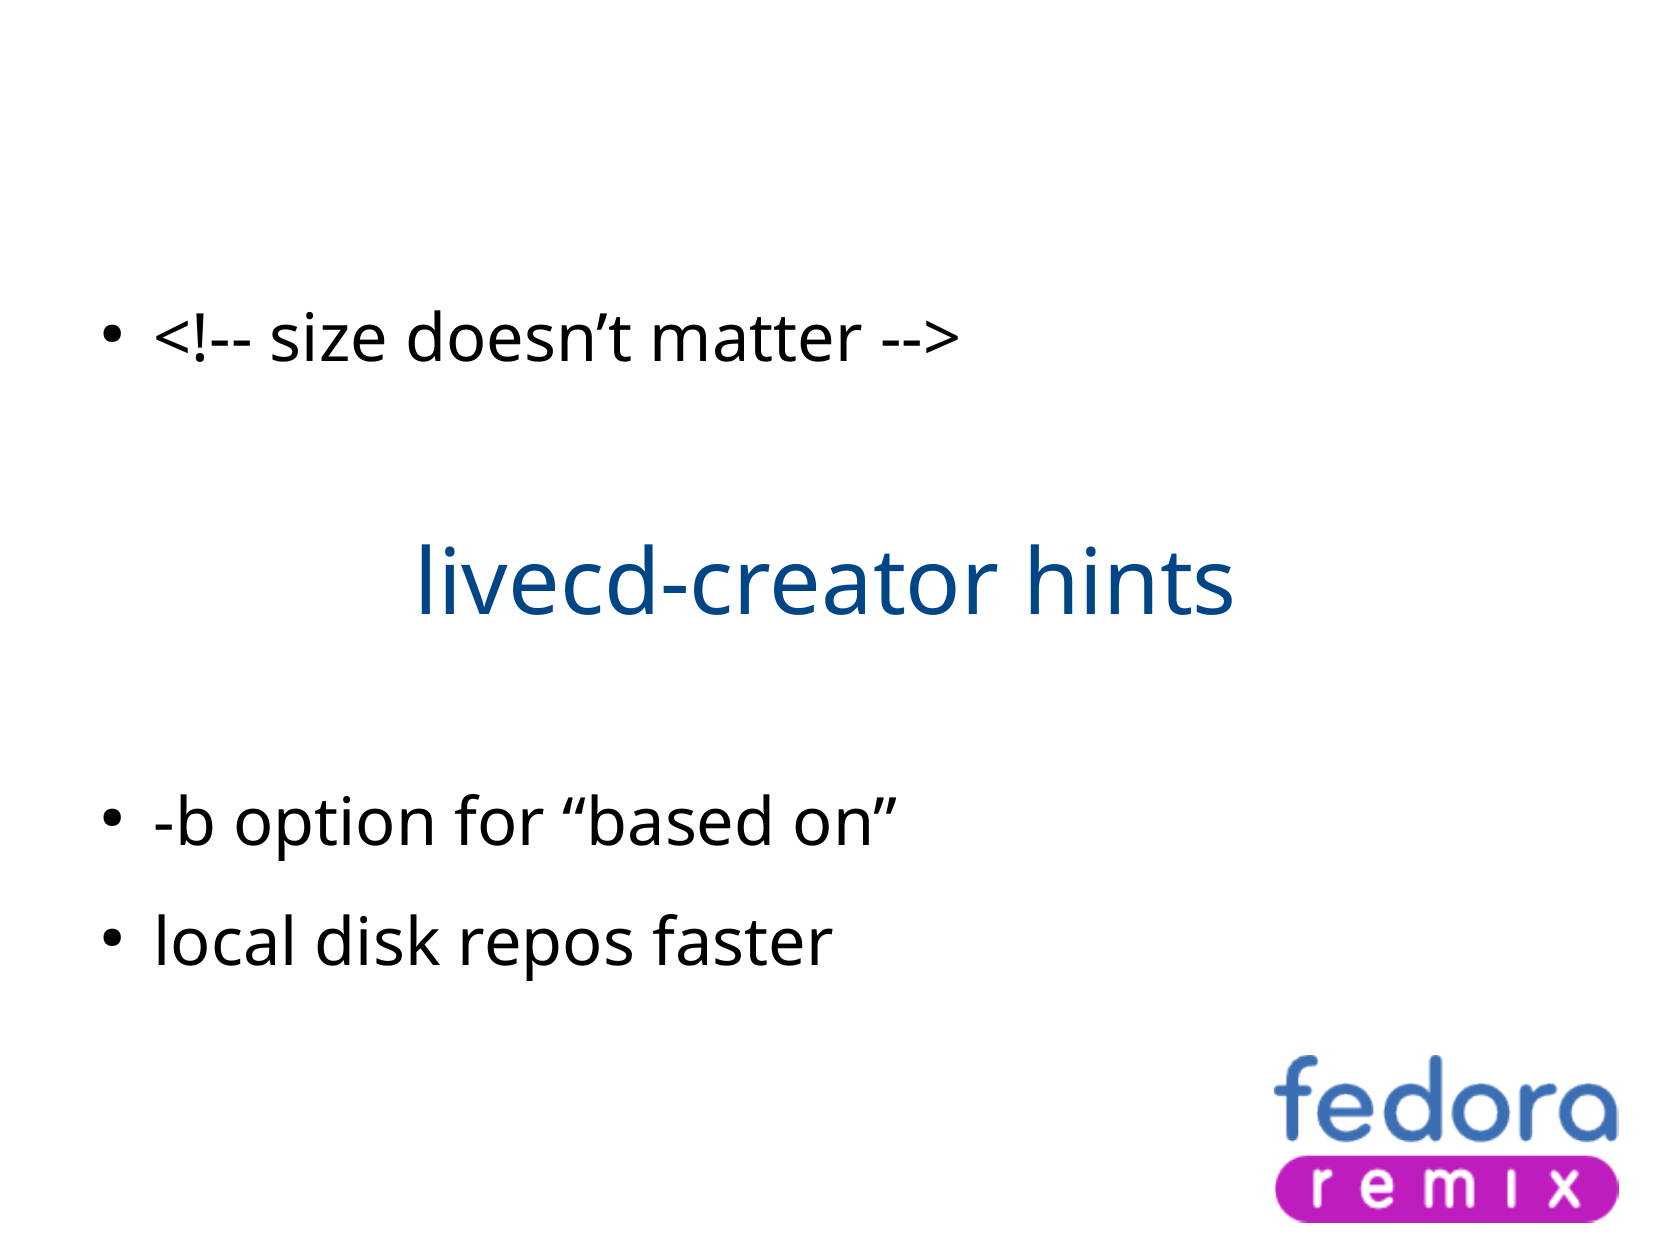

# livecd-creator hints
<!-- size doesn’t matter -->
-b option for “based on”
local disk repos faster